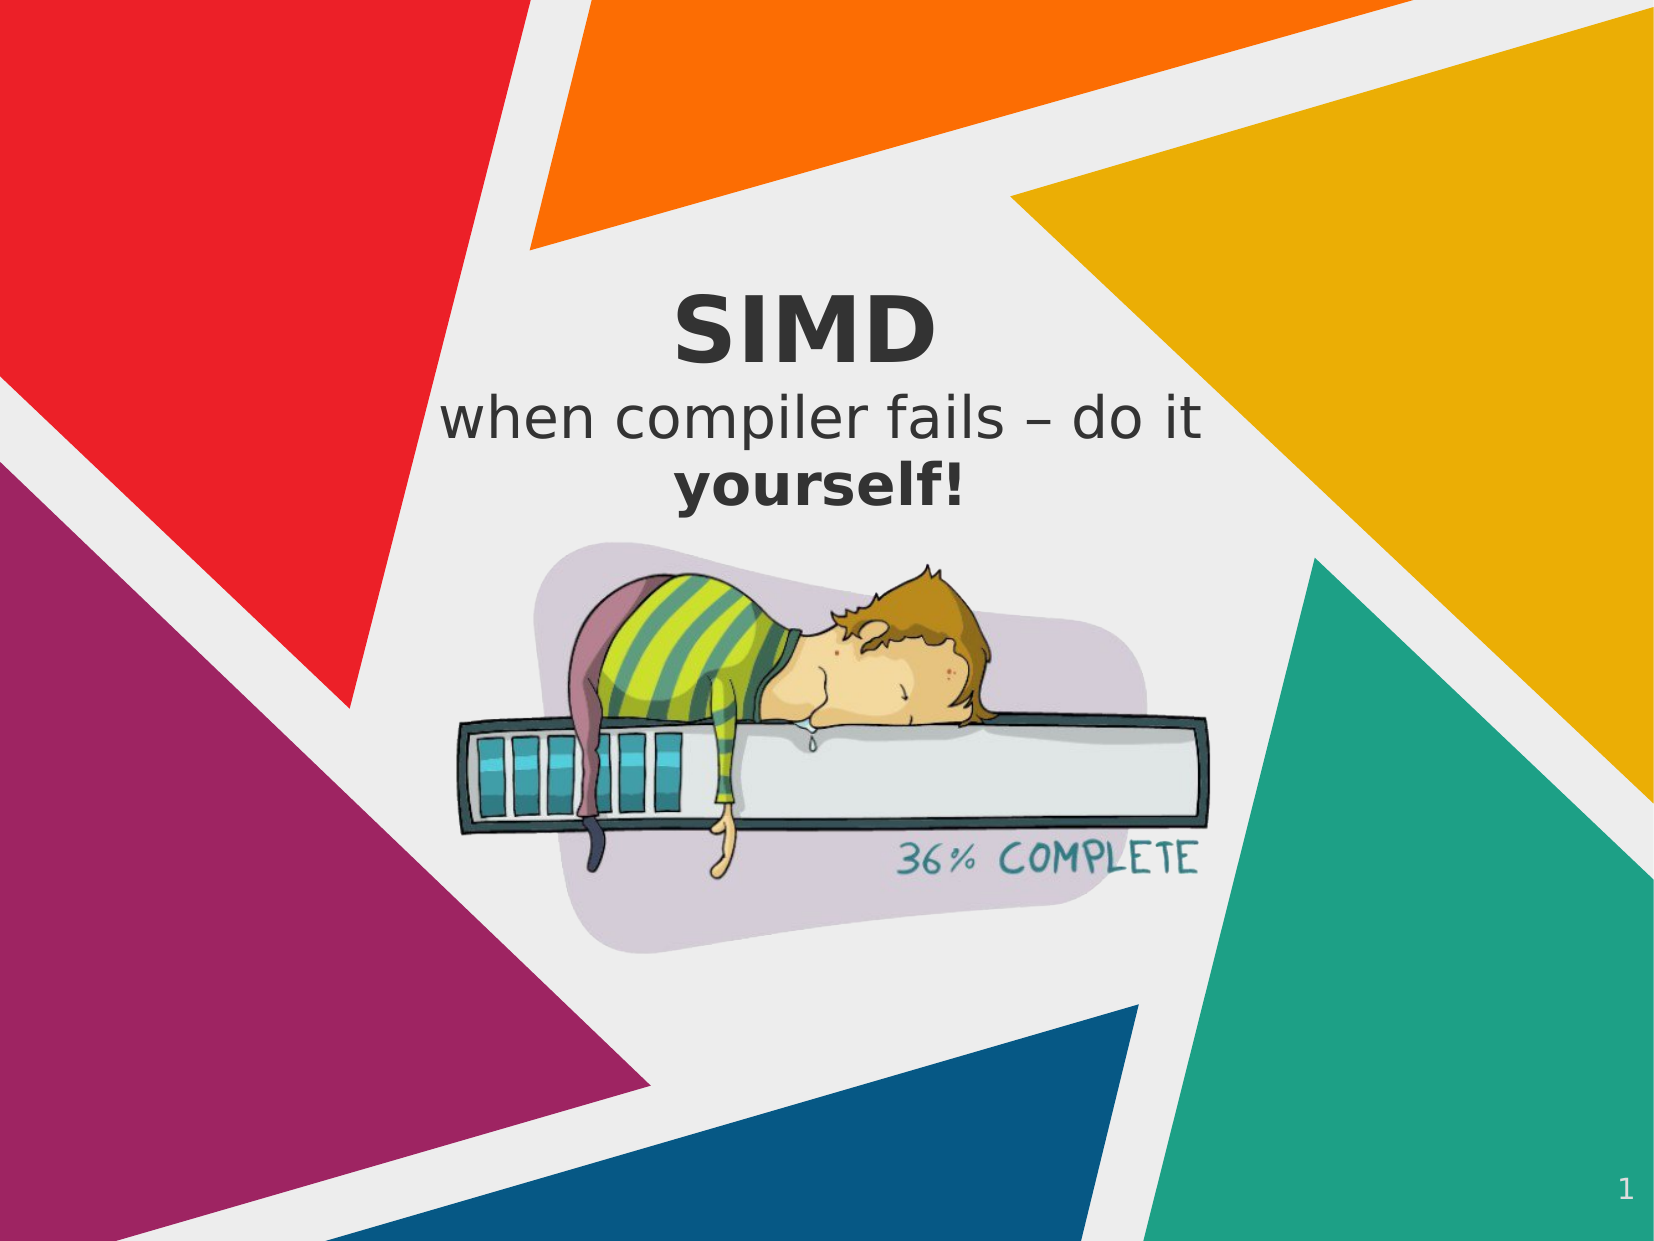

# SIMD when compiler fails – do it yourself!
1